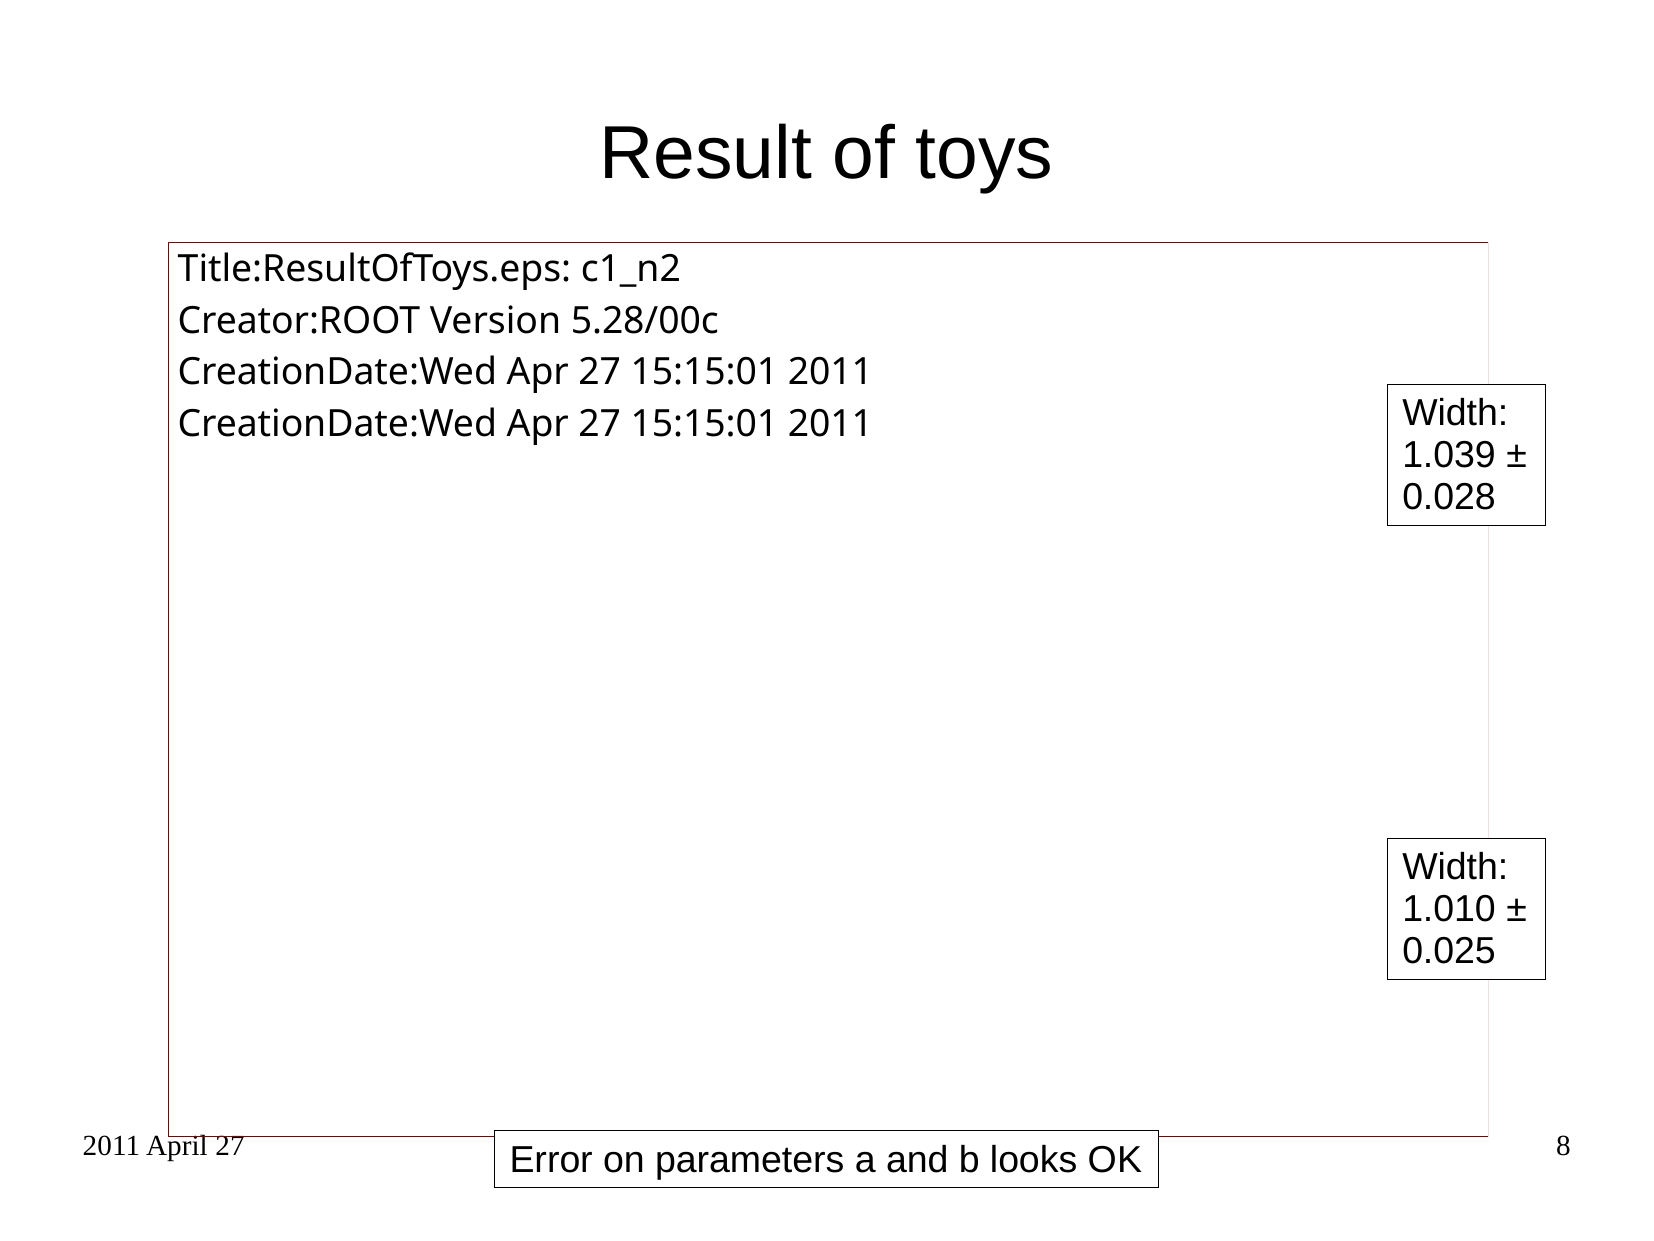

# Result of toys
Width:
1.039 ± 0.028
Width:
1.010 ± 0.025
2011 April 27
Razor Forum
8
Error on parameters a and b looks OK